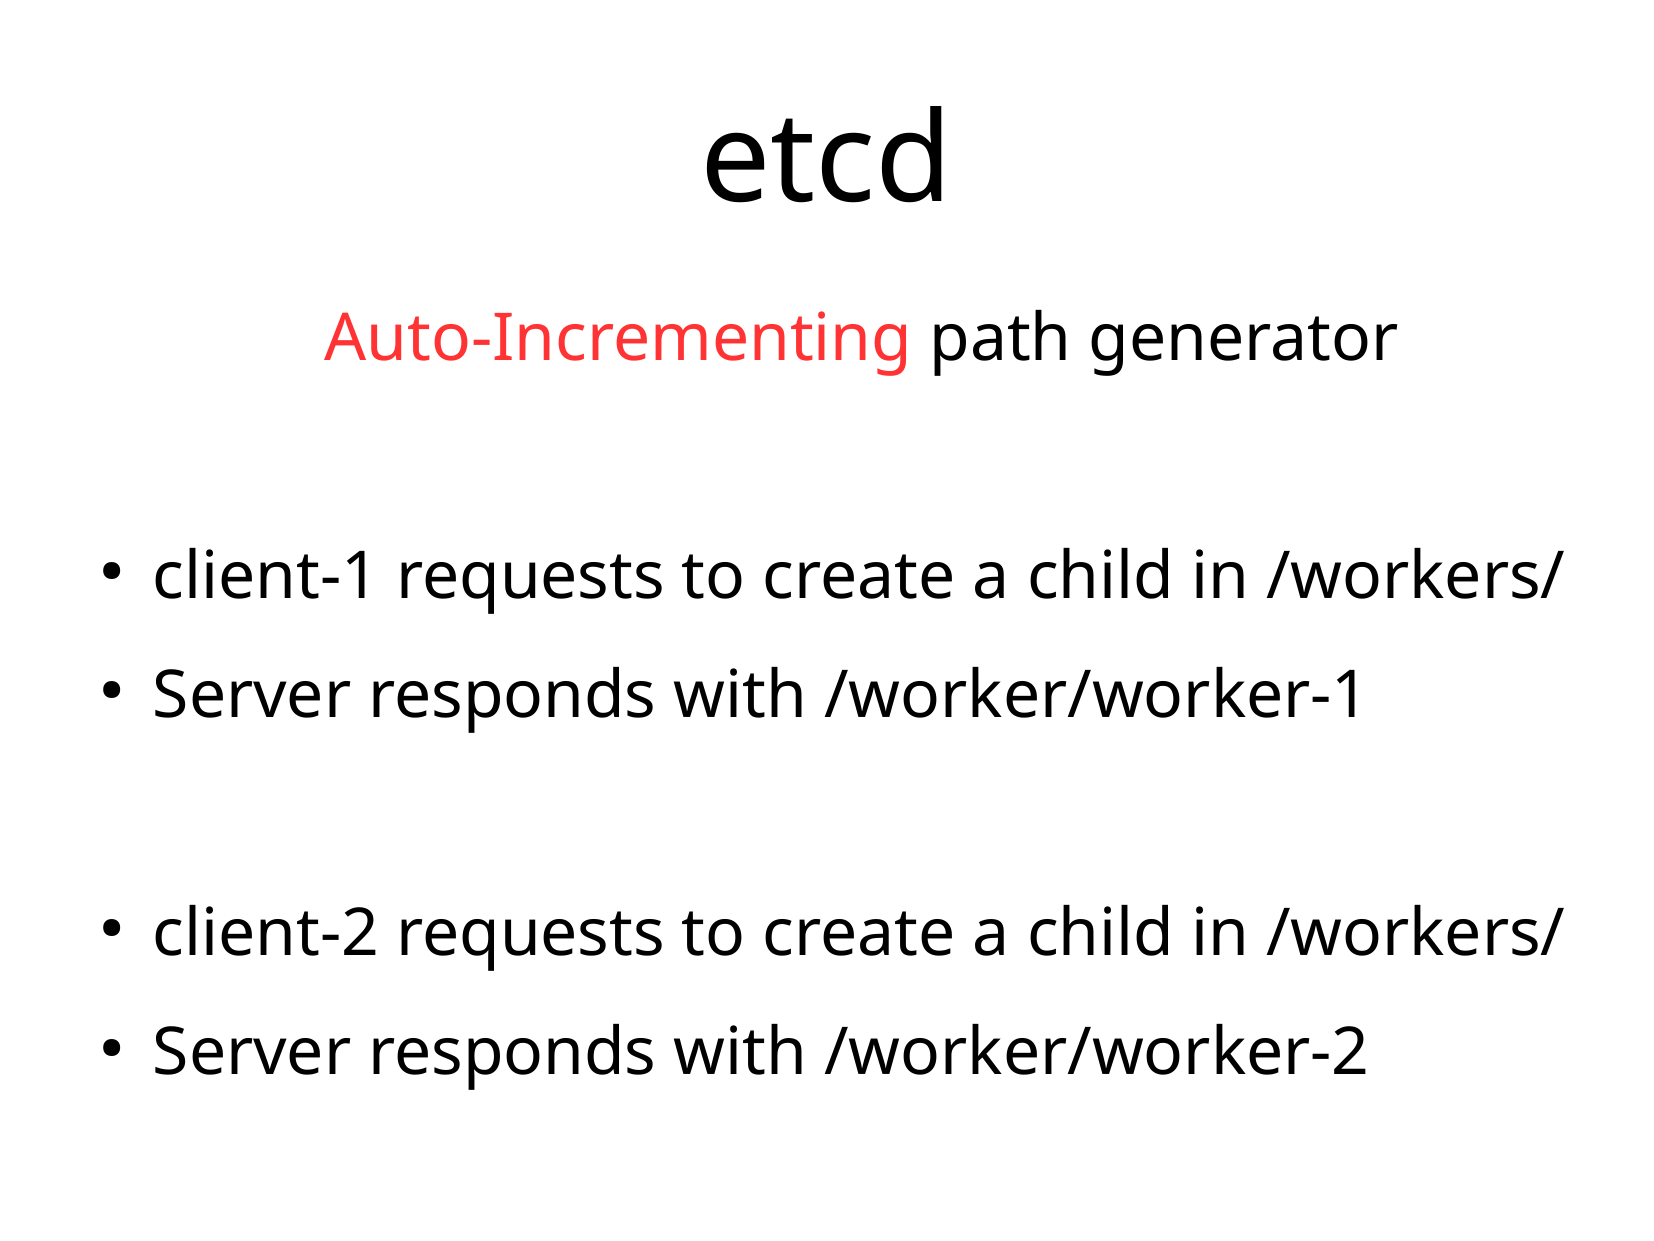

# etcd
Auto-Incrementing path generator
client-1 requests to create a child in /workers/
Server responds with /worker/worker-1
client-2 requests to create a child in /workers/
Server responds with /worker/worker-2